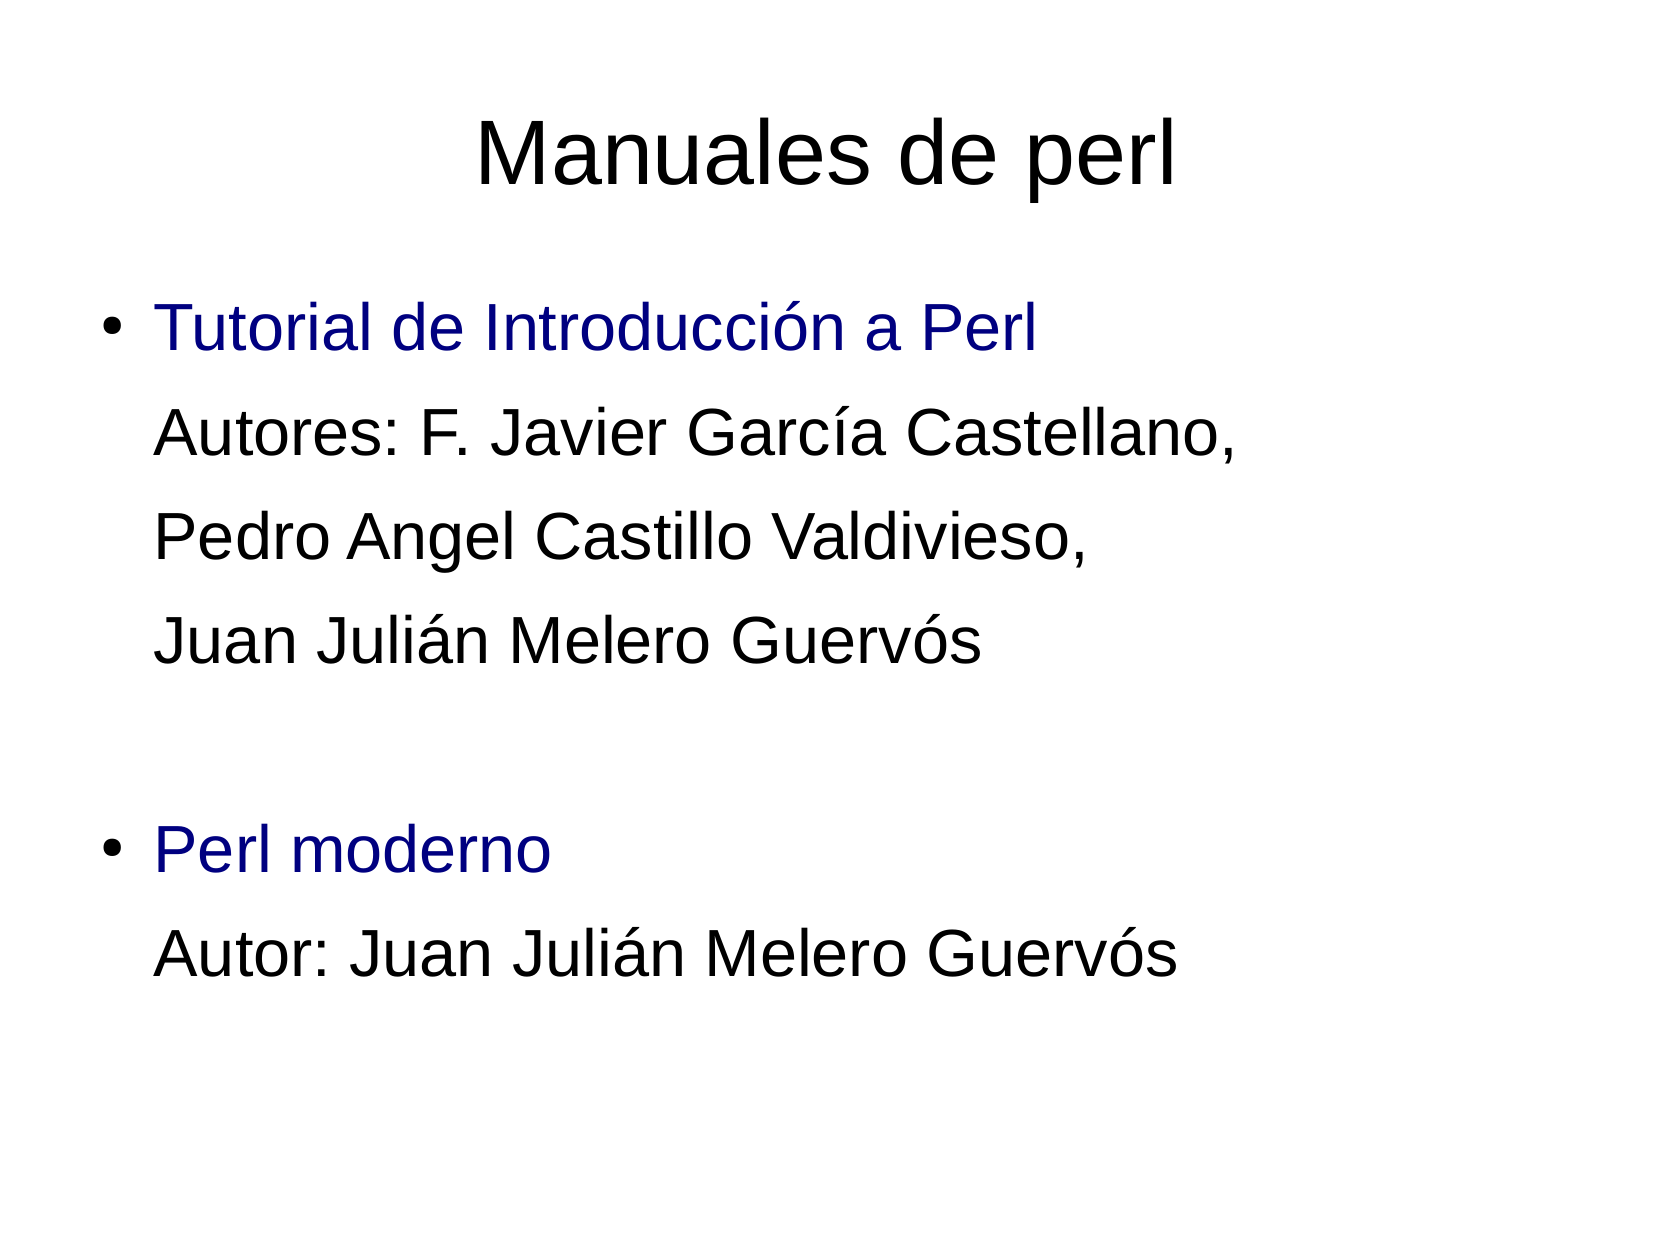

# Manuales de perl
Tutorial de Introducción a Perl
Autores: F. Javier García Castellano,
Pedro Angel Castillo Valdivieso,
Juan Julián Melero Guervós
Perl moderno
Autor: Juan Julián Melero Guervós